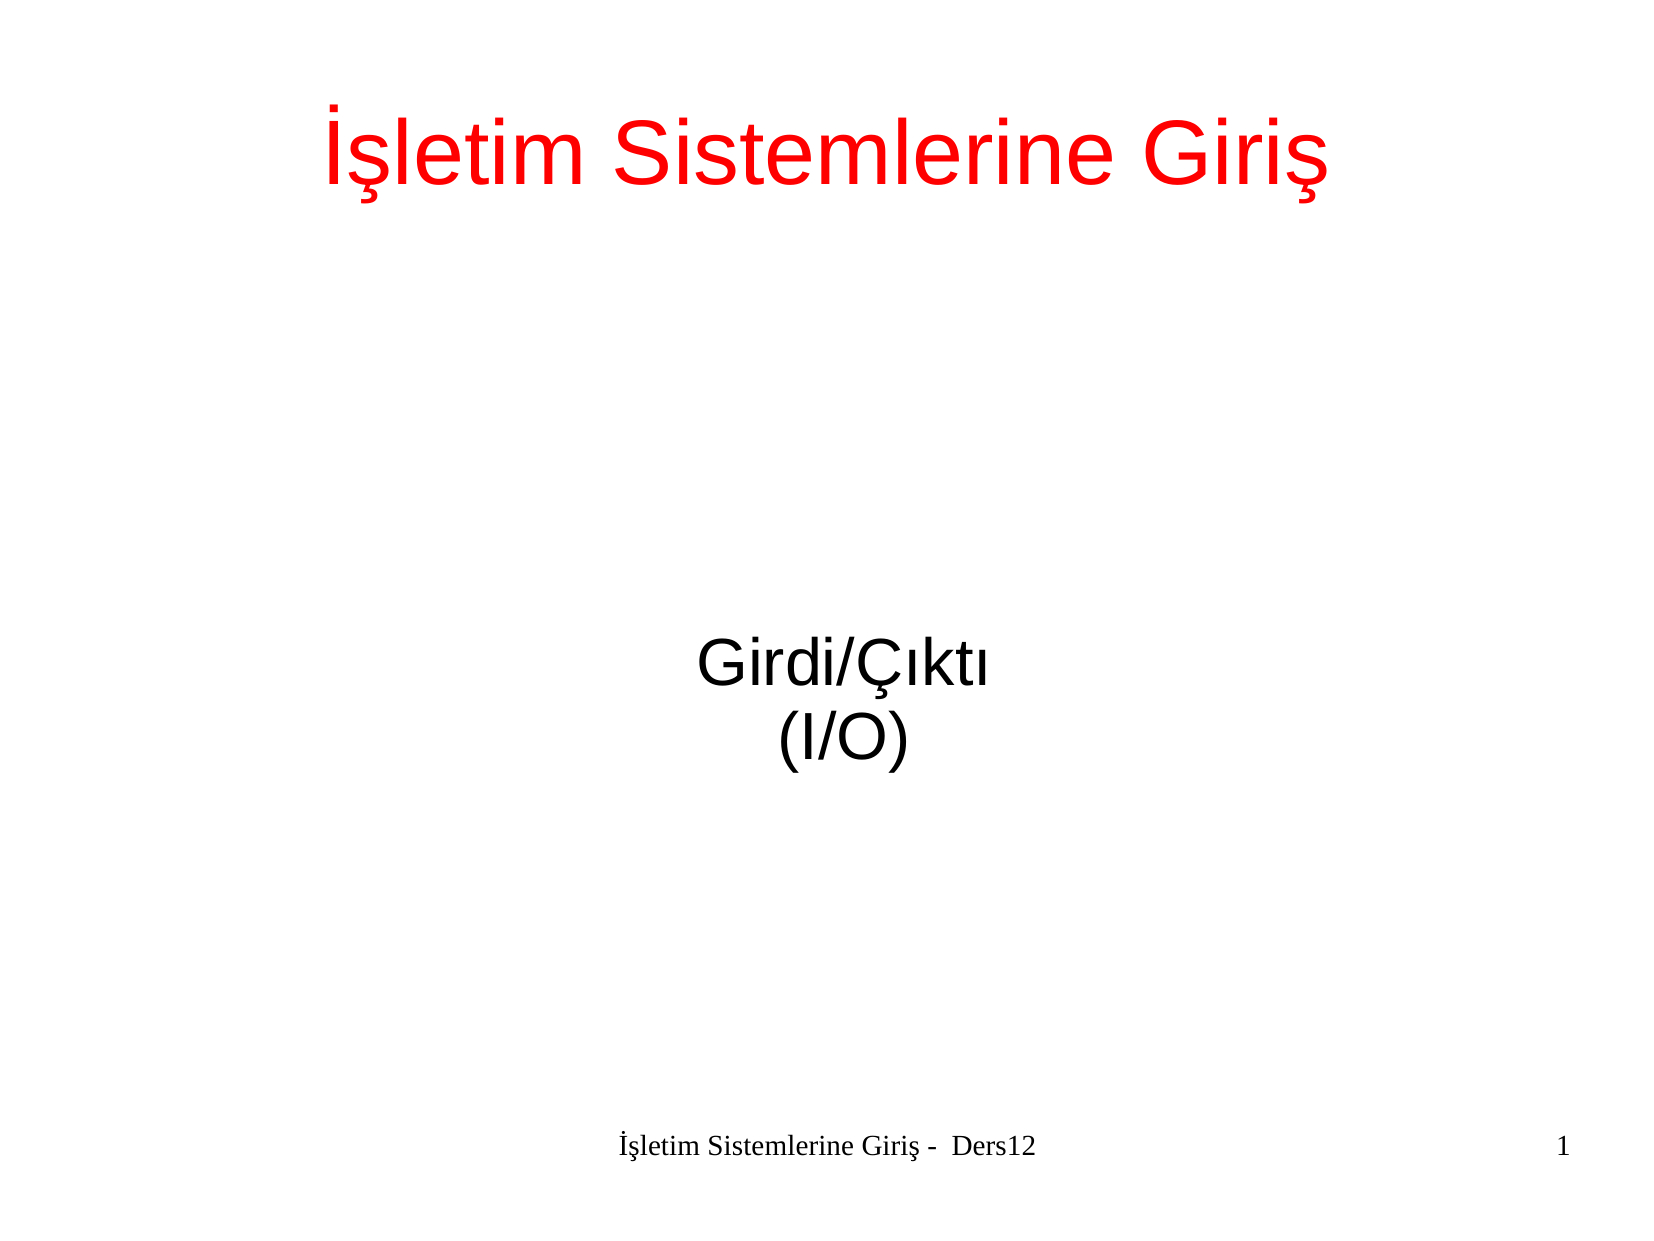

# İşletim Sistemlerine Giriş
Girdi/Çıktı
(I/O)
İşletim Sistemlerine Giriş - Ders12
1